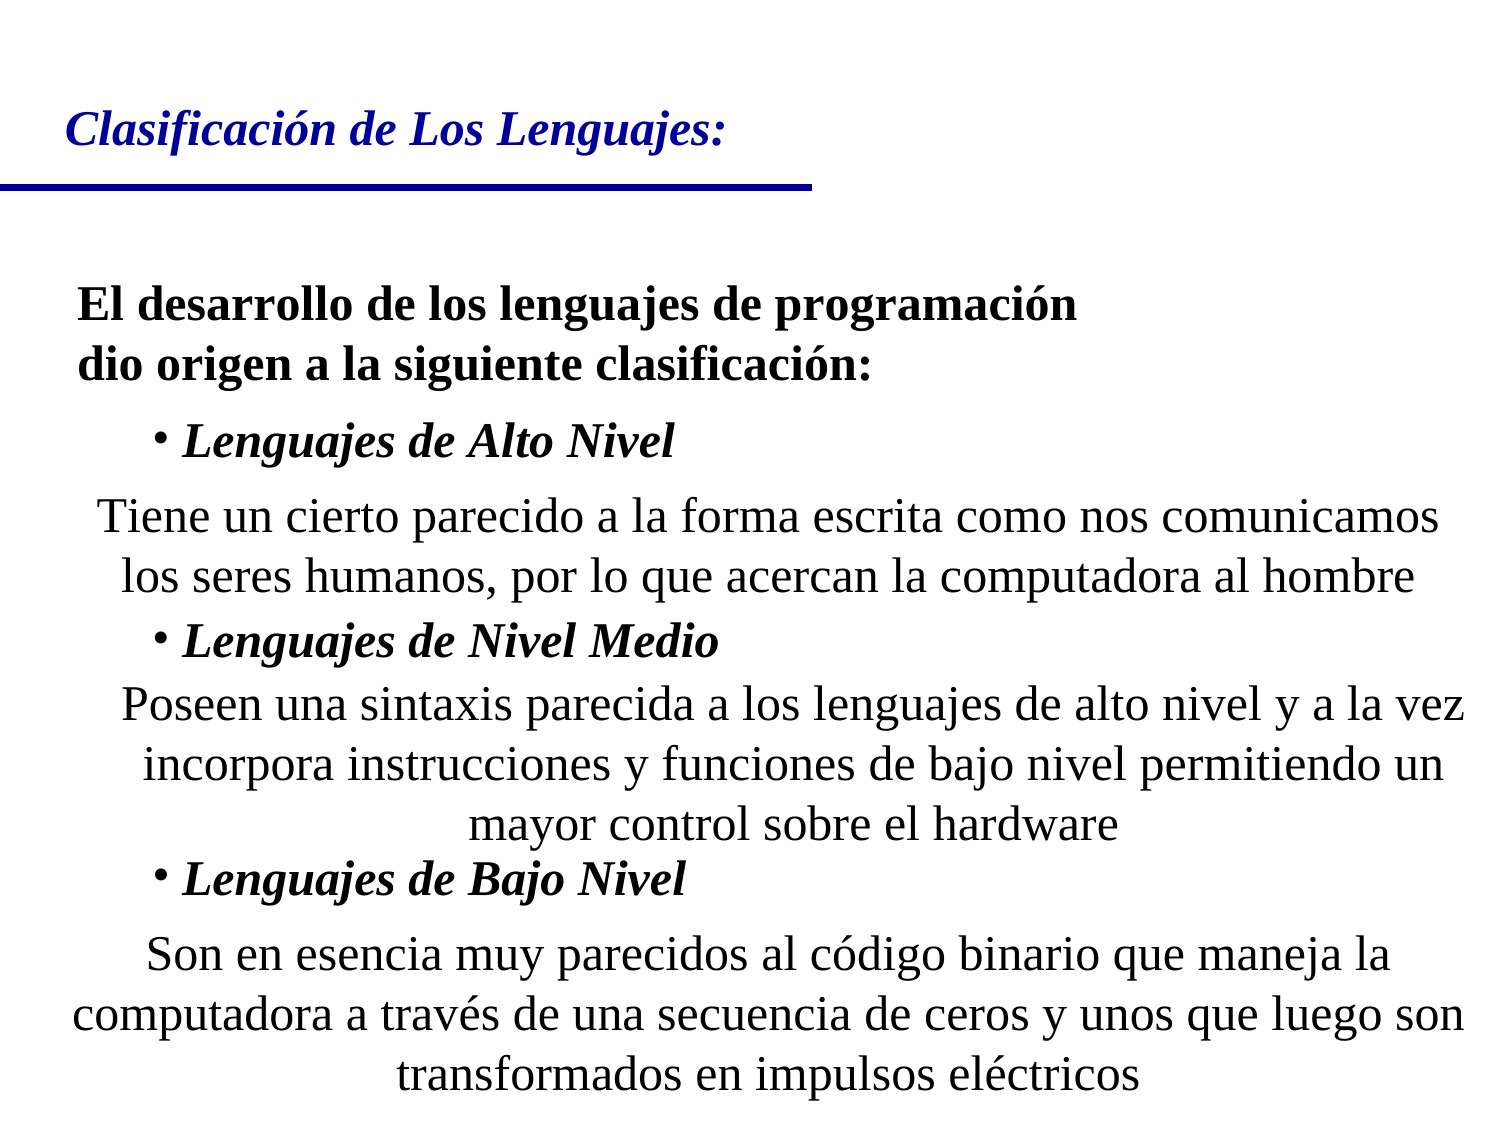

Clasificación de Los Lenguajes:
El desarrollo de los lenguajes de programación dio origen a la siguiente clasificación:
 Lenguajes de Alto Nivel
Tiene un cierto parecido a la forma escrita como nos comunicamos los seres humanos, por lo que acercan la computadora al hombre
 Lenguajes de Nivel Medio
Poseen una sintaxis parecida a los lenguajes de alto nivel y a la vez incorpora instrucciones y funciones de bajo nivel permitiendo un mayor control sobre el hardware
 Lenguajes de Bajo Nivel
Son en esencia muy parecidos al código binario que maneja la computadora a través de una secuencia de ceros y unos que luego son transformados en impulsos eléctricos